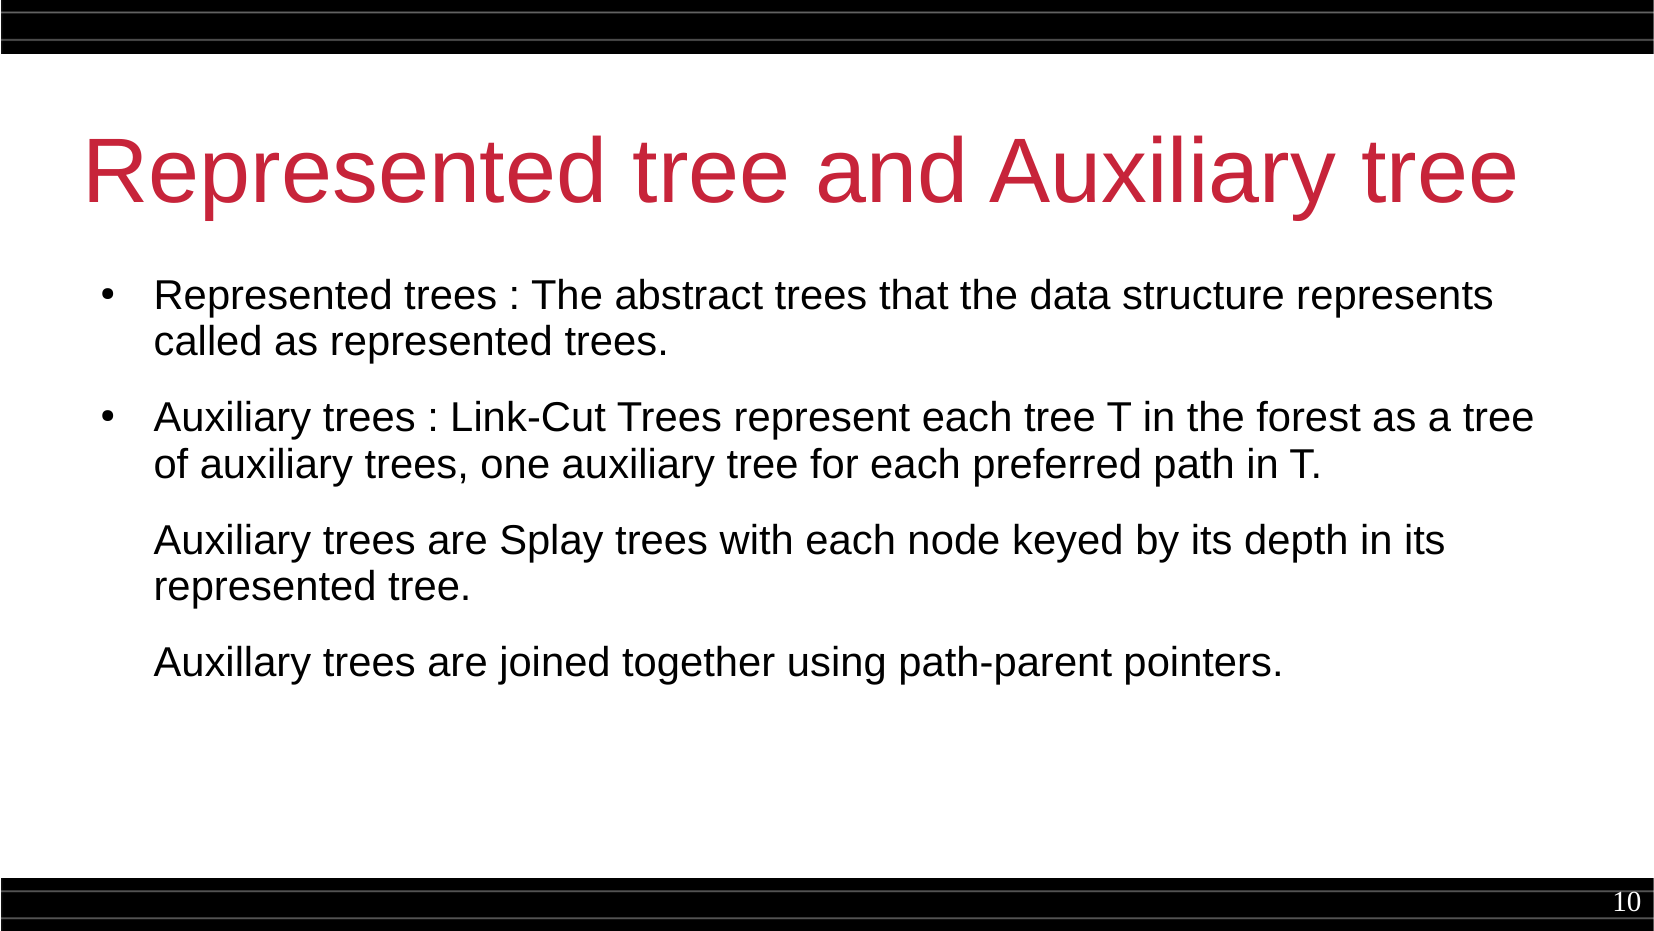

# Represented tree and Auxiliary tree
Represented trees : The abstract trees that the data structure represents called as represented trees.
Auxiliary trees : Link-Cut Trees represent each tree T in the forest as a tree of auxiliary trees, one auxiliary tree for each preferred path in T.
Auxiliary trees are Splay trees with each node keyed by its depth in its represented tree.
Auxillary trees are joined together using path-parent pointers.